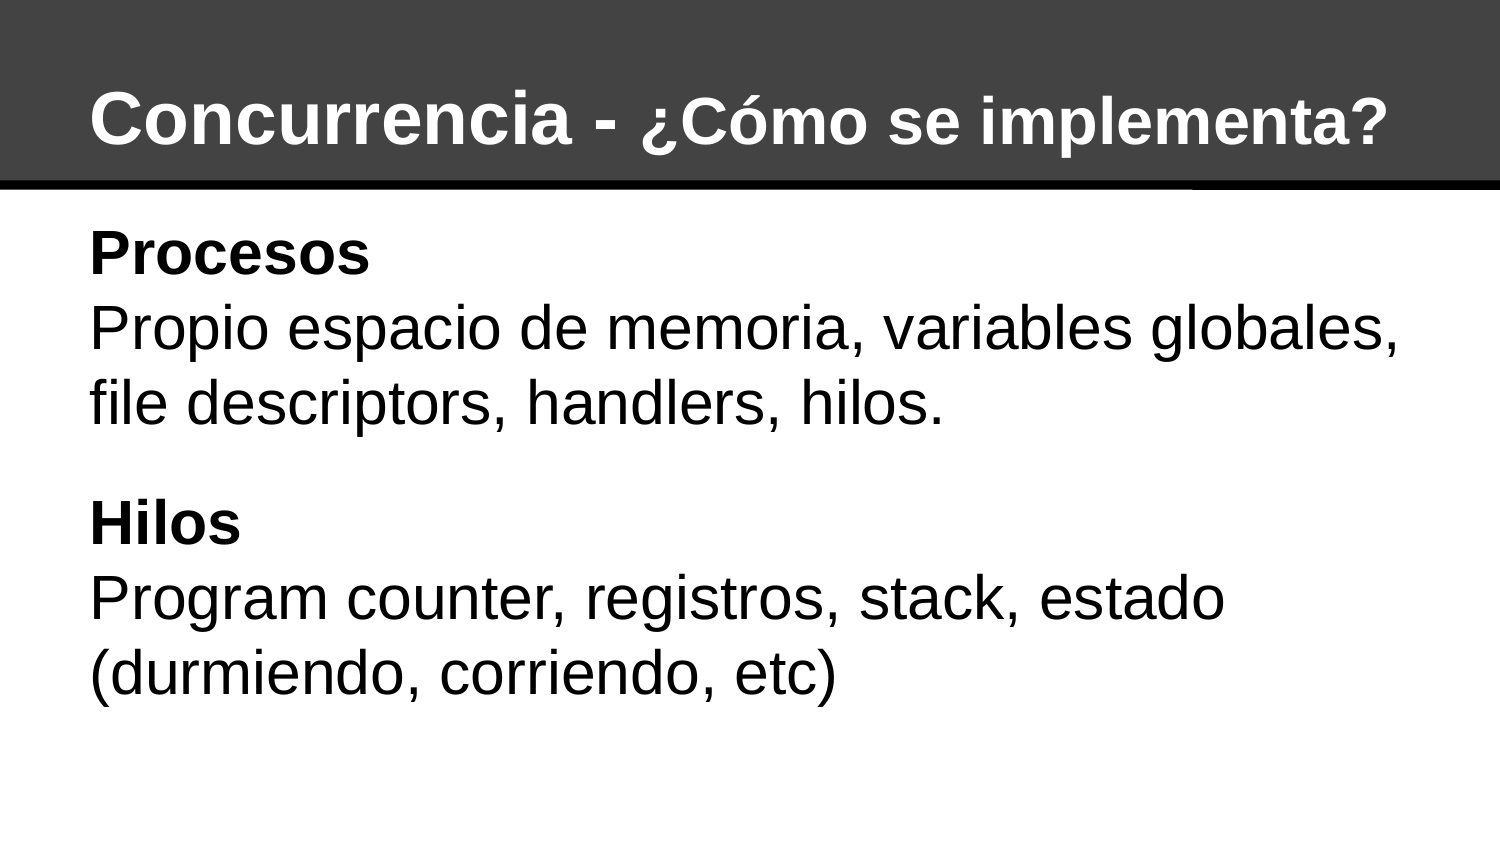

Concurrencia - ¿Cómo se implementa?
Procesos
Propio espacio de memoria, variables globales, file descriptors, handlers, hilos.
Hilos
Program counter, registros, stack, estado (durmiendo, corriendo, etc)